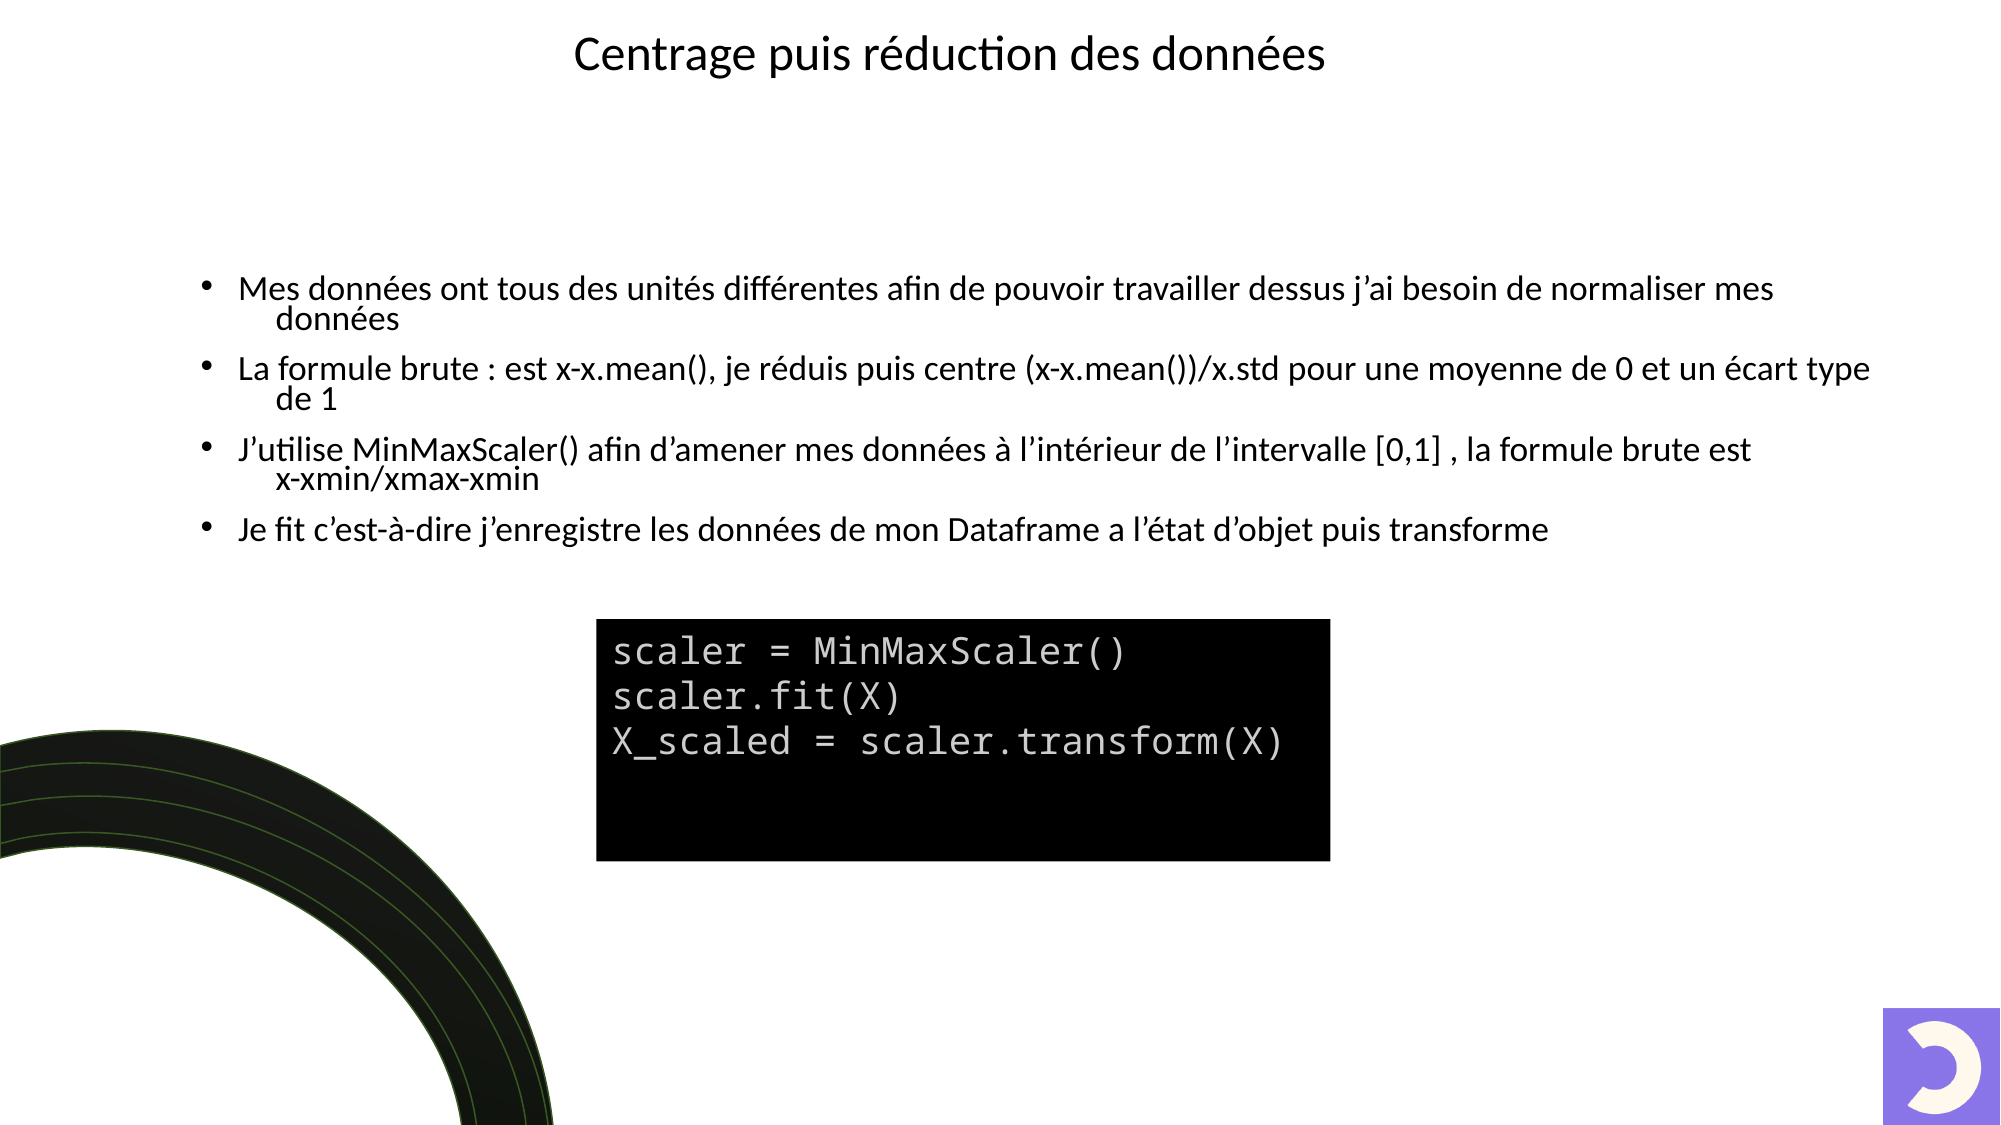

Centrage puis réduction des données
# Mes données ont tous des unités différentes afin de pouvoir travailler dessus j’ai besoin de normaliser mes données
La formule brute : est x-x.mean(), je réduis puis centre (x-x.mean())/x.std pour une moyenne de 0 et un écart type de 1
J’utilise MinMaxScaler() afin d’amener mes données à l’intérieur de l’intervalle [0,1] , la formule brute est x-xmin/xmax-xmin
Je fit c’est-à-dire j’enregistre les données de mon Dataframe a l’état d’objet puis transforme
scaler = MinMaxScaler()
scaler.fit(X)
X_scaled = scaler.transform(X)